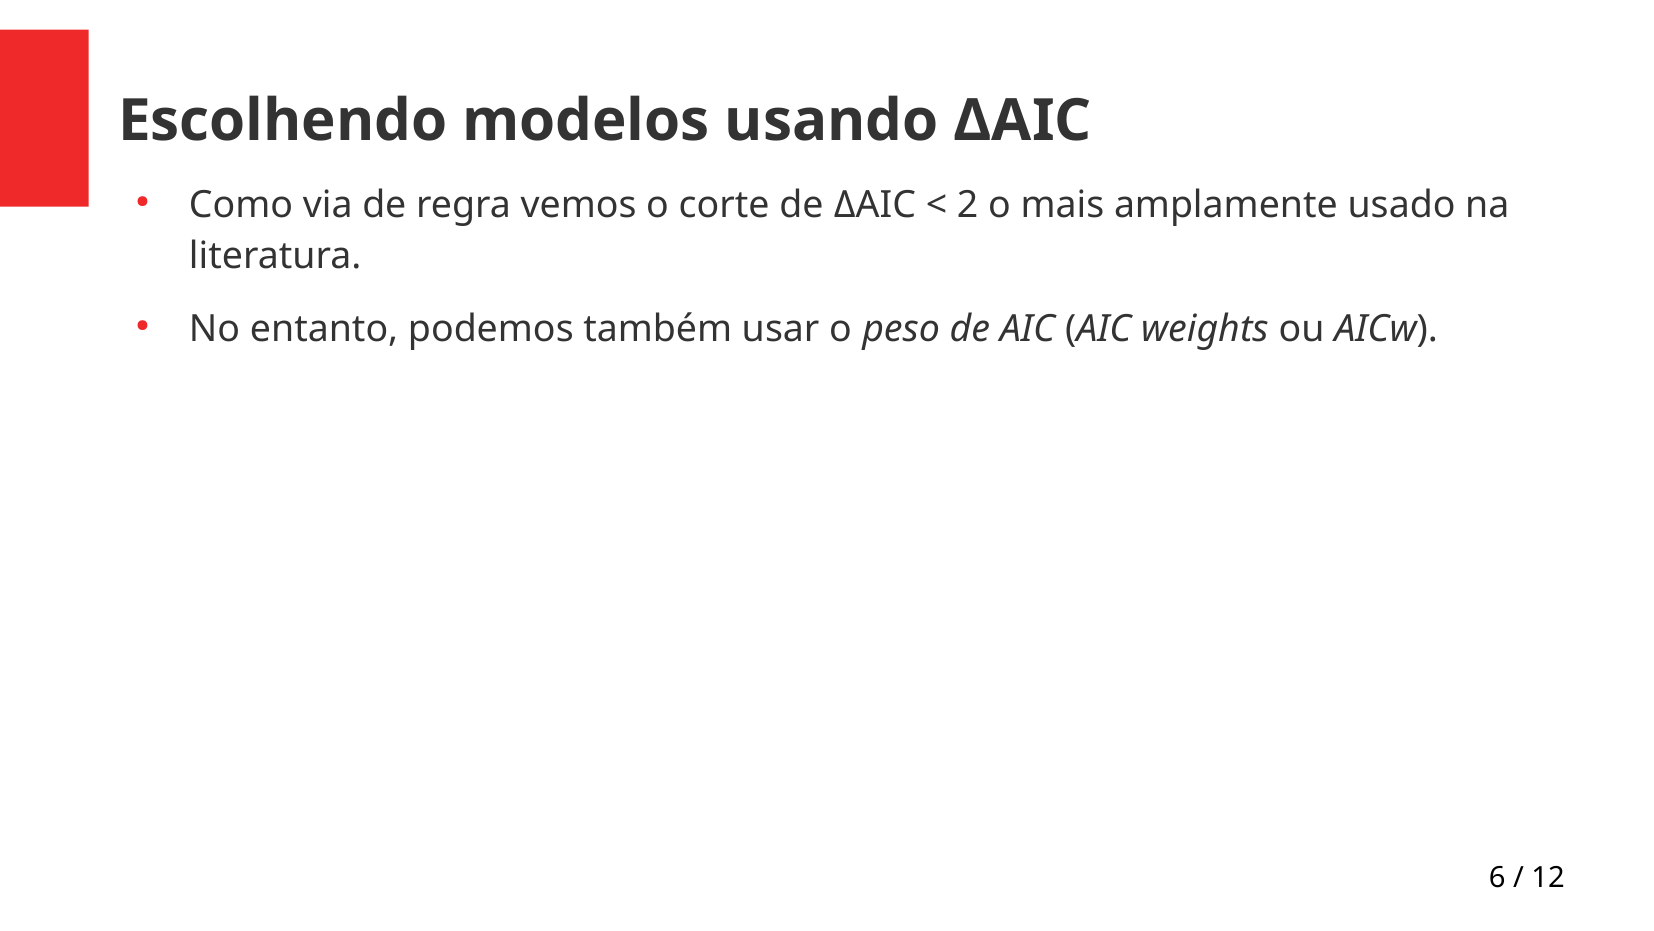

# Escolhendo modelos usando ΔAIC
Como via de regra vemos o corte de ΔAIC < 2 o mais amplamente usado na literatura.
No entanto, podemos também usar o peso de AIC (AIC weights ou AICw).
6